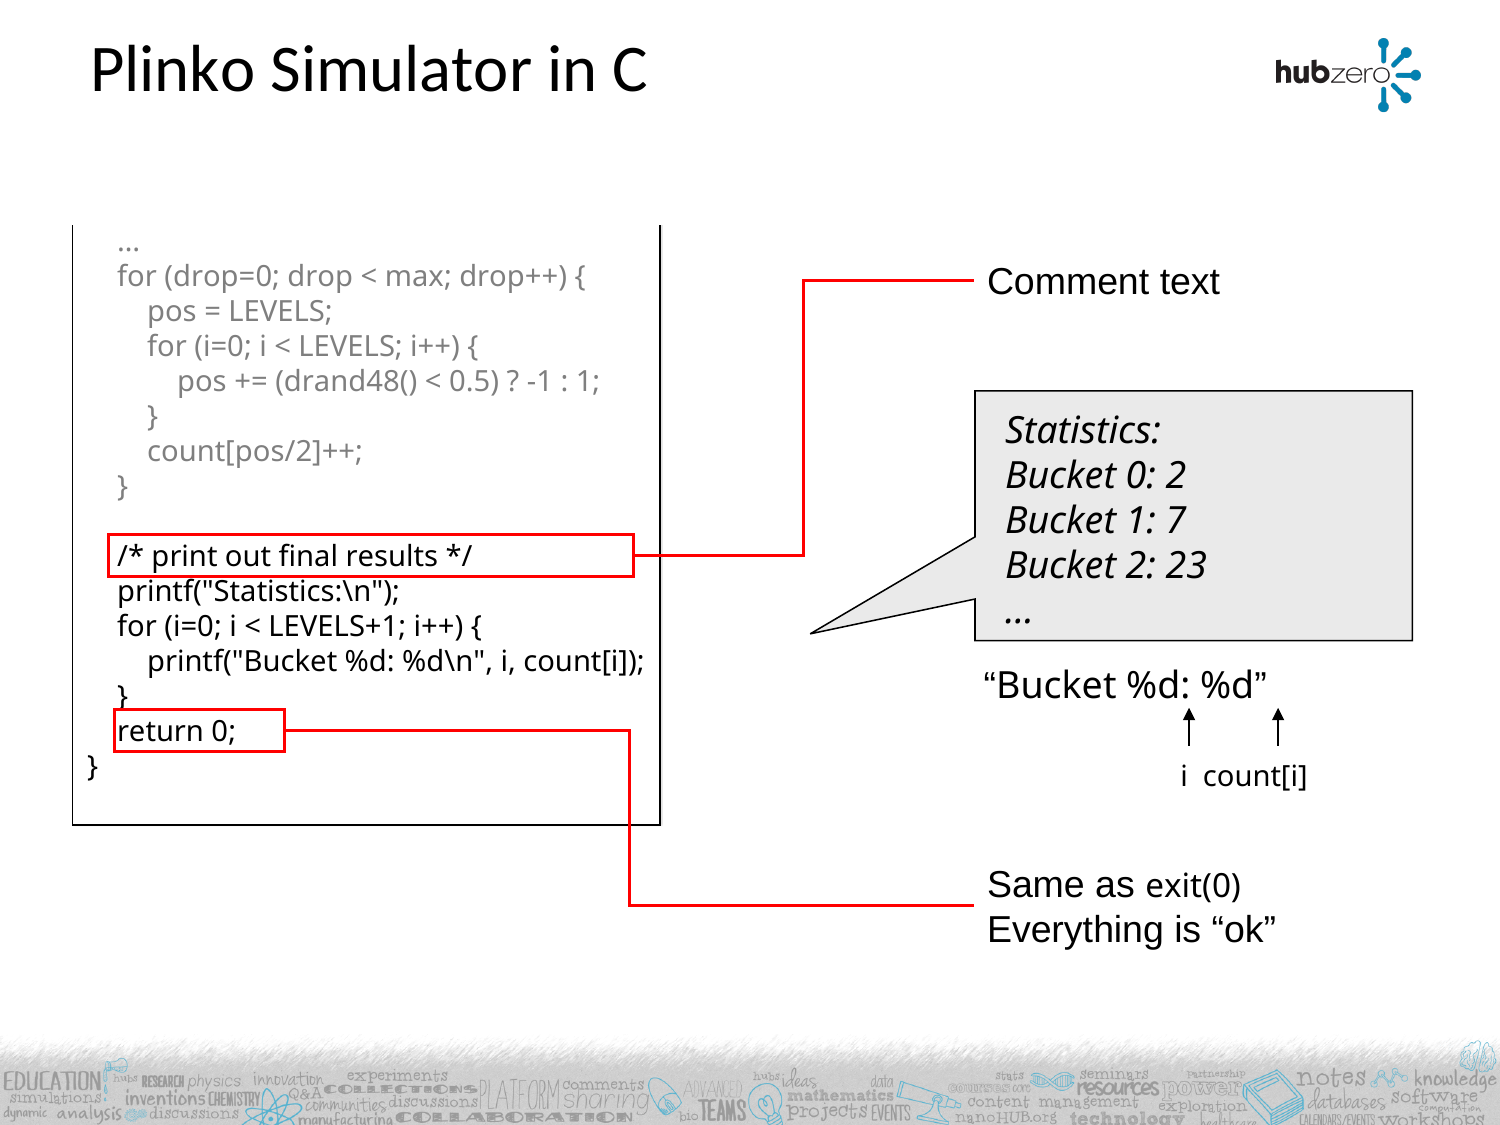

Plinko Simulator in C
 …
 for (drop=0; drop < max; drop++) {
 pos = LEVELS;
 for (i=0; i < LEVELS; i++) {
 pos += (drand48() < 0.5) ? -1 : 1;
 }
 count[pos/2]++;
 }
 /* print out final results */
 printf("Statistics:\n");
 for (i=0; i < LEVELS+1; i++) {
 printf("Bucket %d: %d\n", i, count[i]);
 }
 return 0;
}
Comment text
Statistics:
Bucket 0: 2
Bucket 1: 7
Bucket 2: 23
…
“Bucket %d: %d”
i count[i]
Same as exit(0)
Everything is “ok”